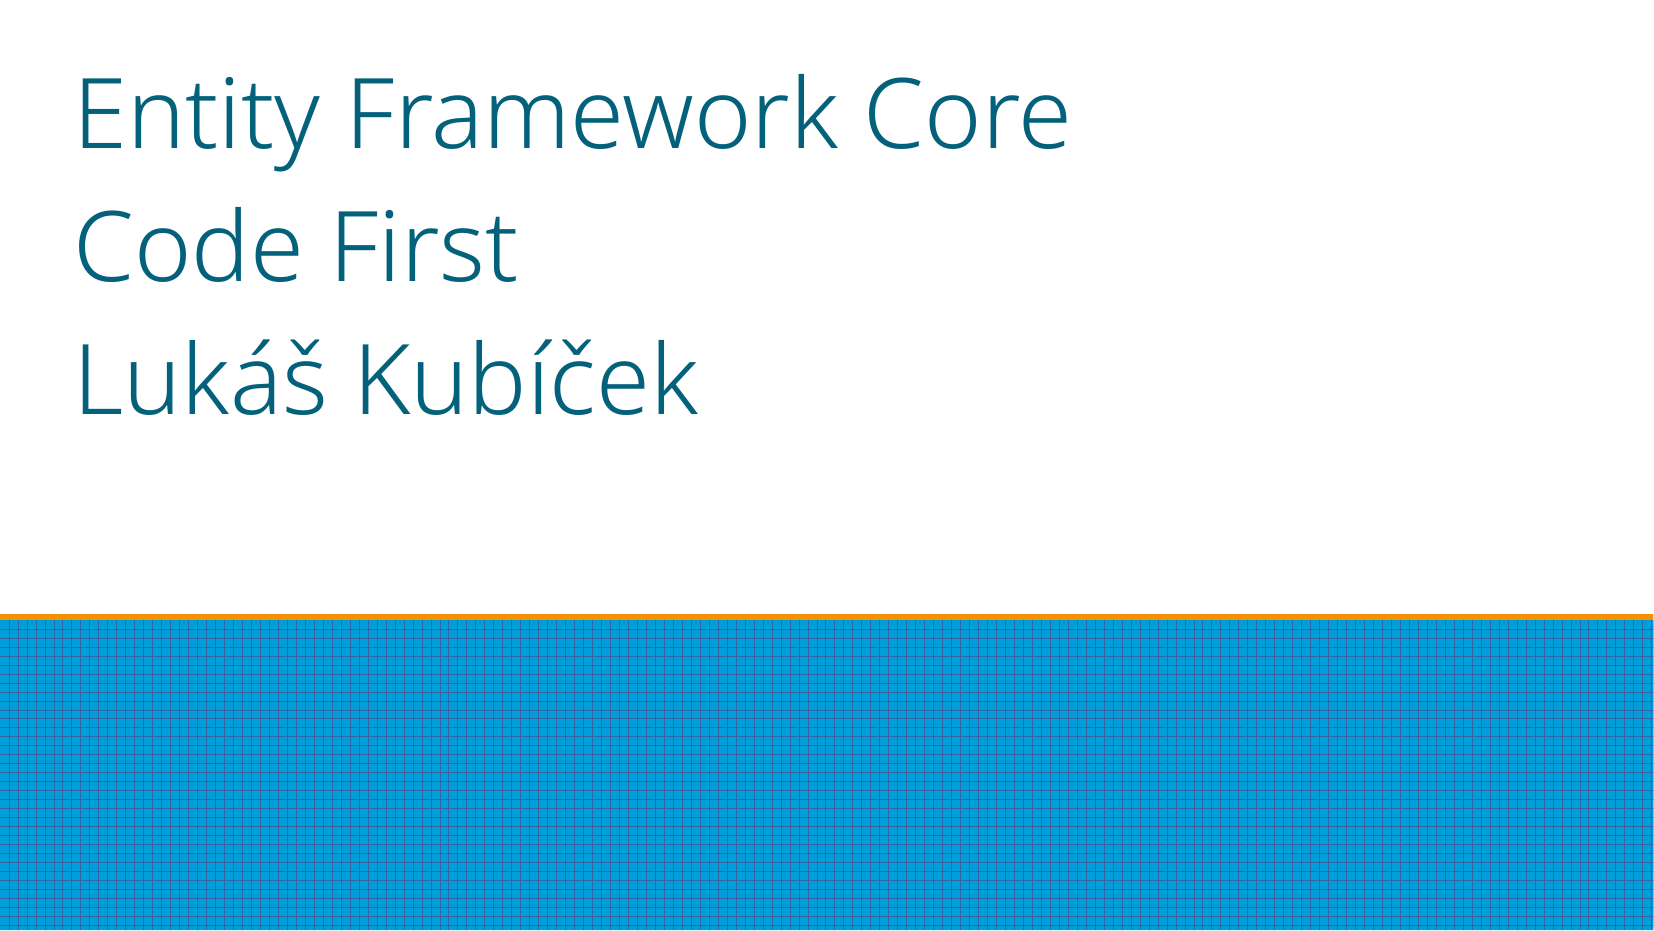

# Entity Framework Core Code First Lukáš Kubíček